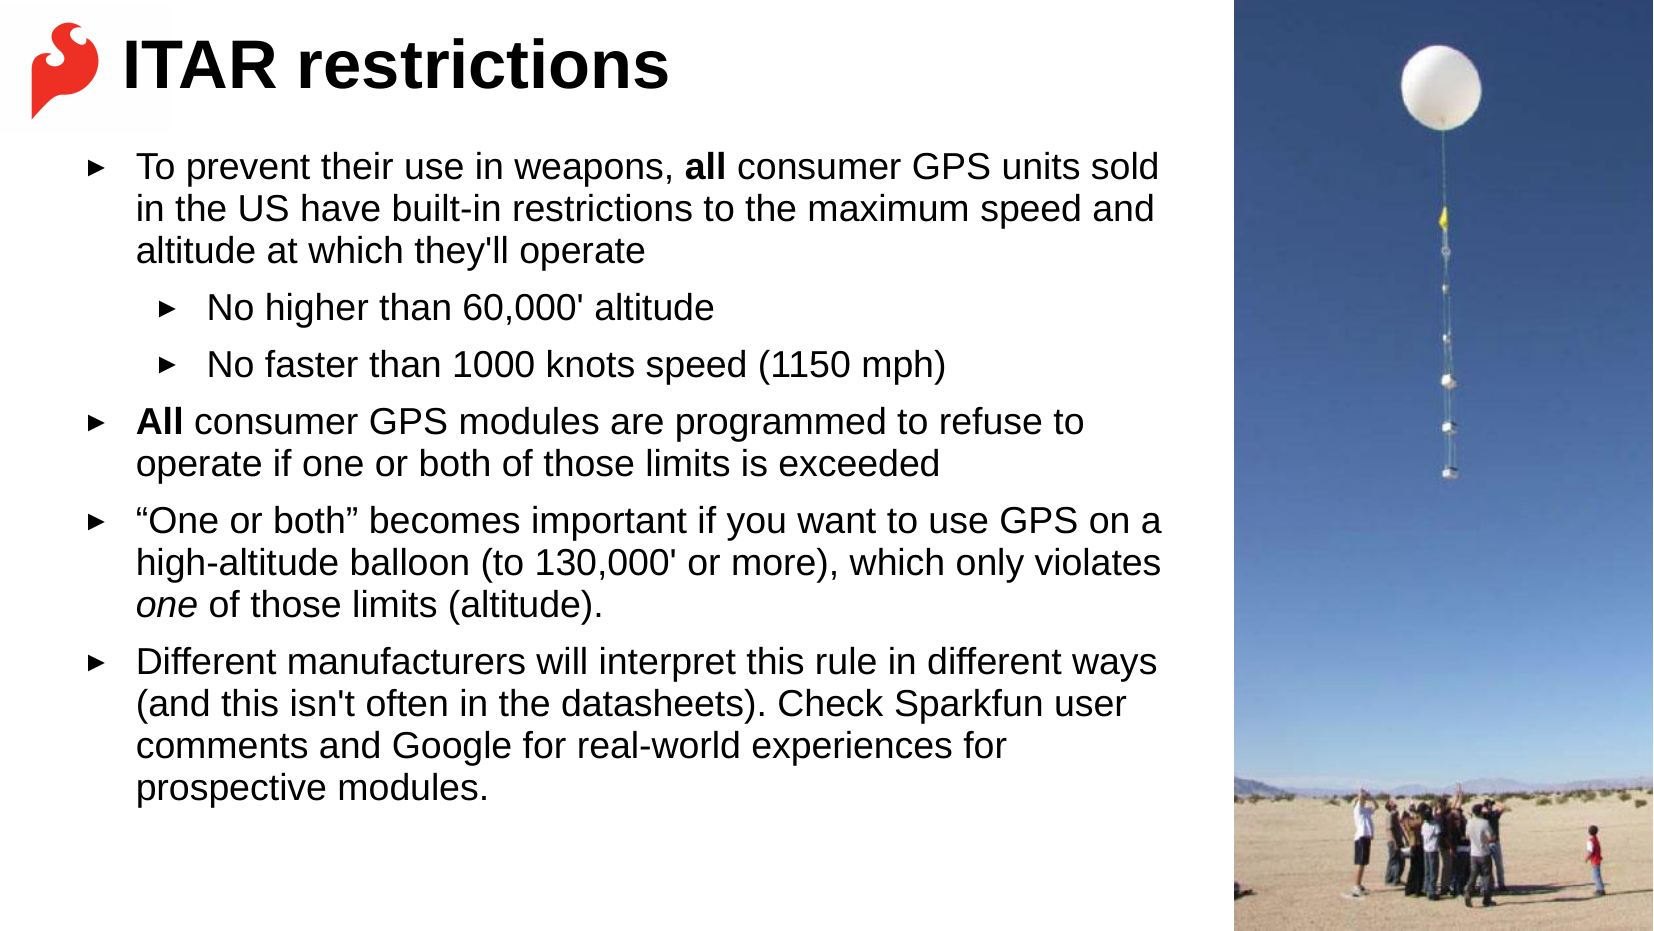

# ITAR restrictions
To prevent their use in weapons, all consumer GPS units sold in the US have built-in restrictions to the maximum speed and altitude at which they'll operate
No higher than 60,000' altitude
No faster than 1000 knots speed (1150 mph)
All consumer GPS modules are programmed to refuse to operate if one or both of those limits is exceeded
“One or both” becomes important if you want to use GPS on a high-altitude balloon (to 130,000' or more), which only violates one of those limits (altitude).
Different manufacturers will interpret this rule in different ways (and this isn't often in the datasheets). Check Sparkfun user comments and Google for real-world experiences for prospective modules.